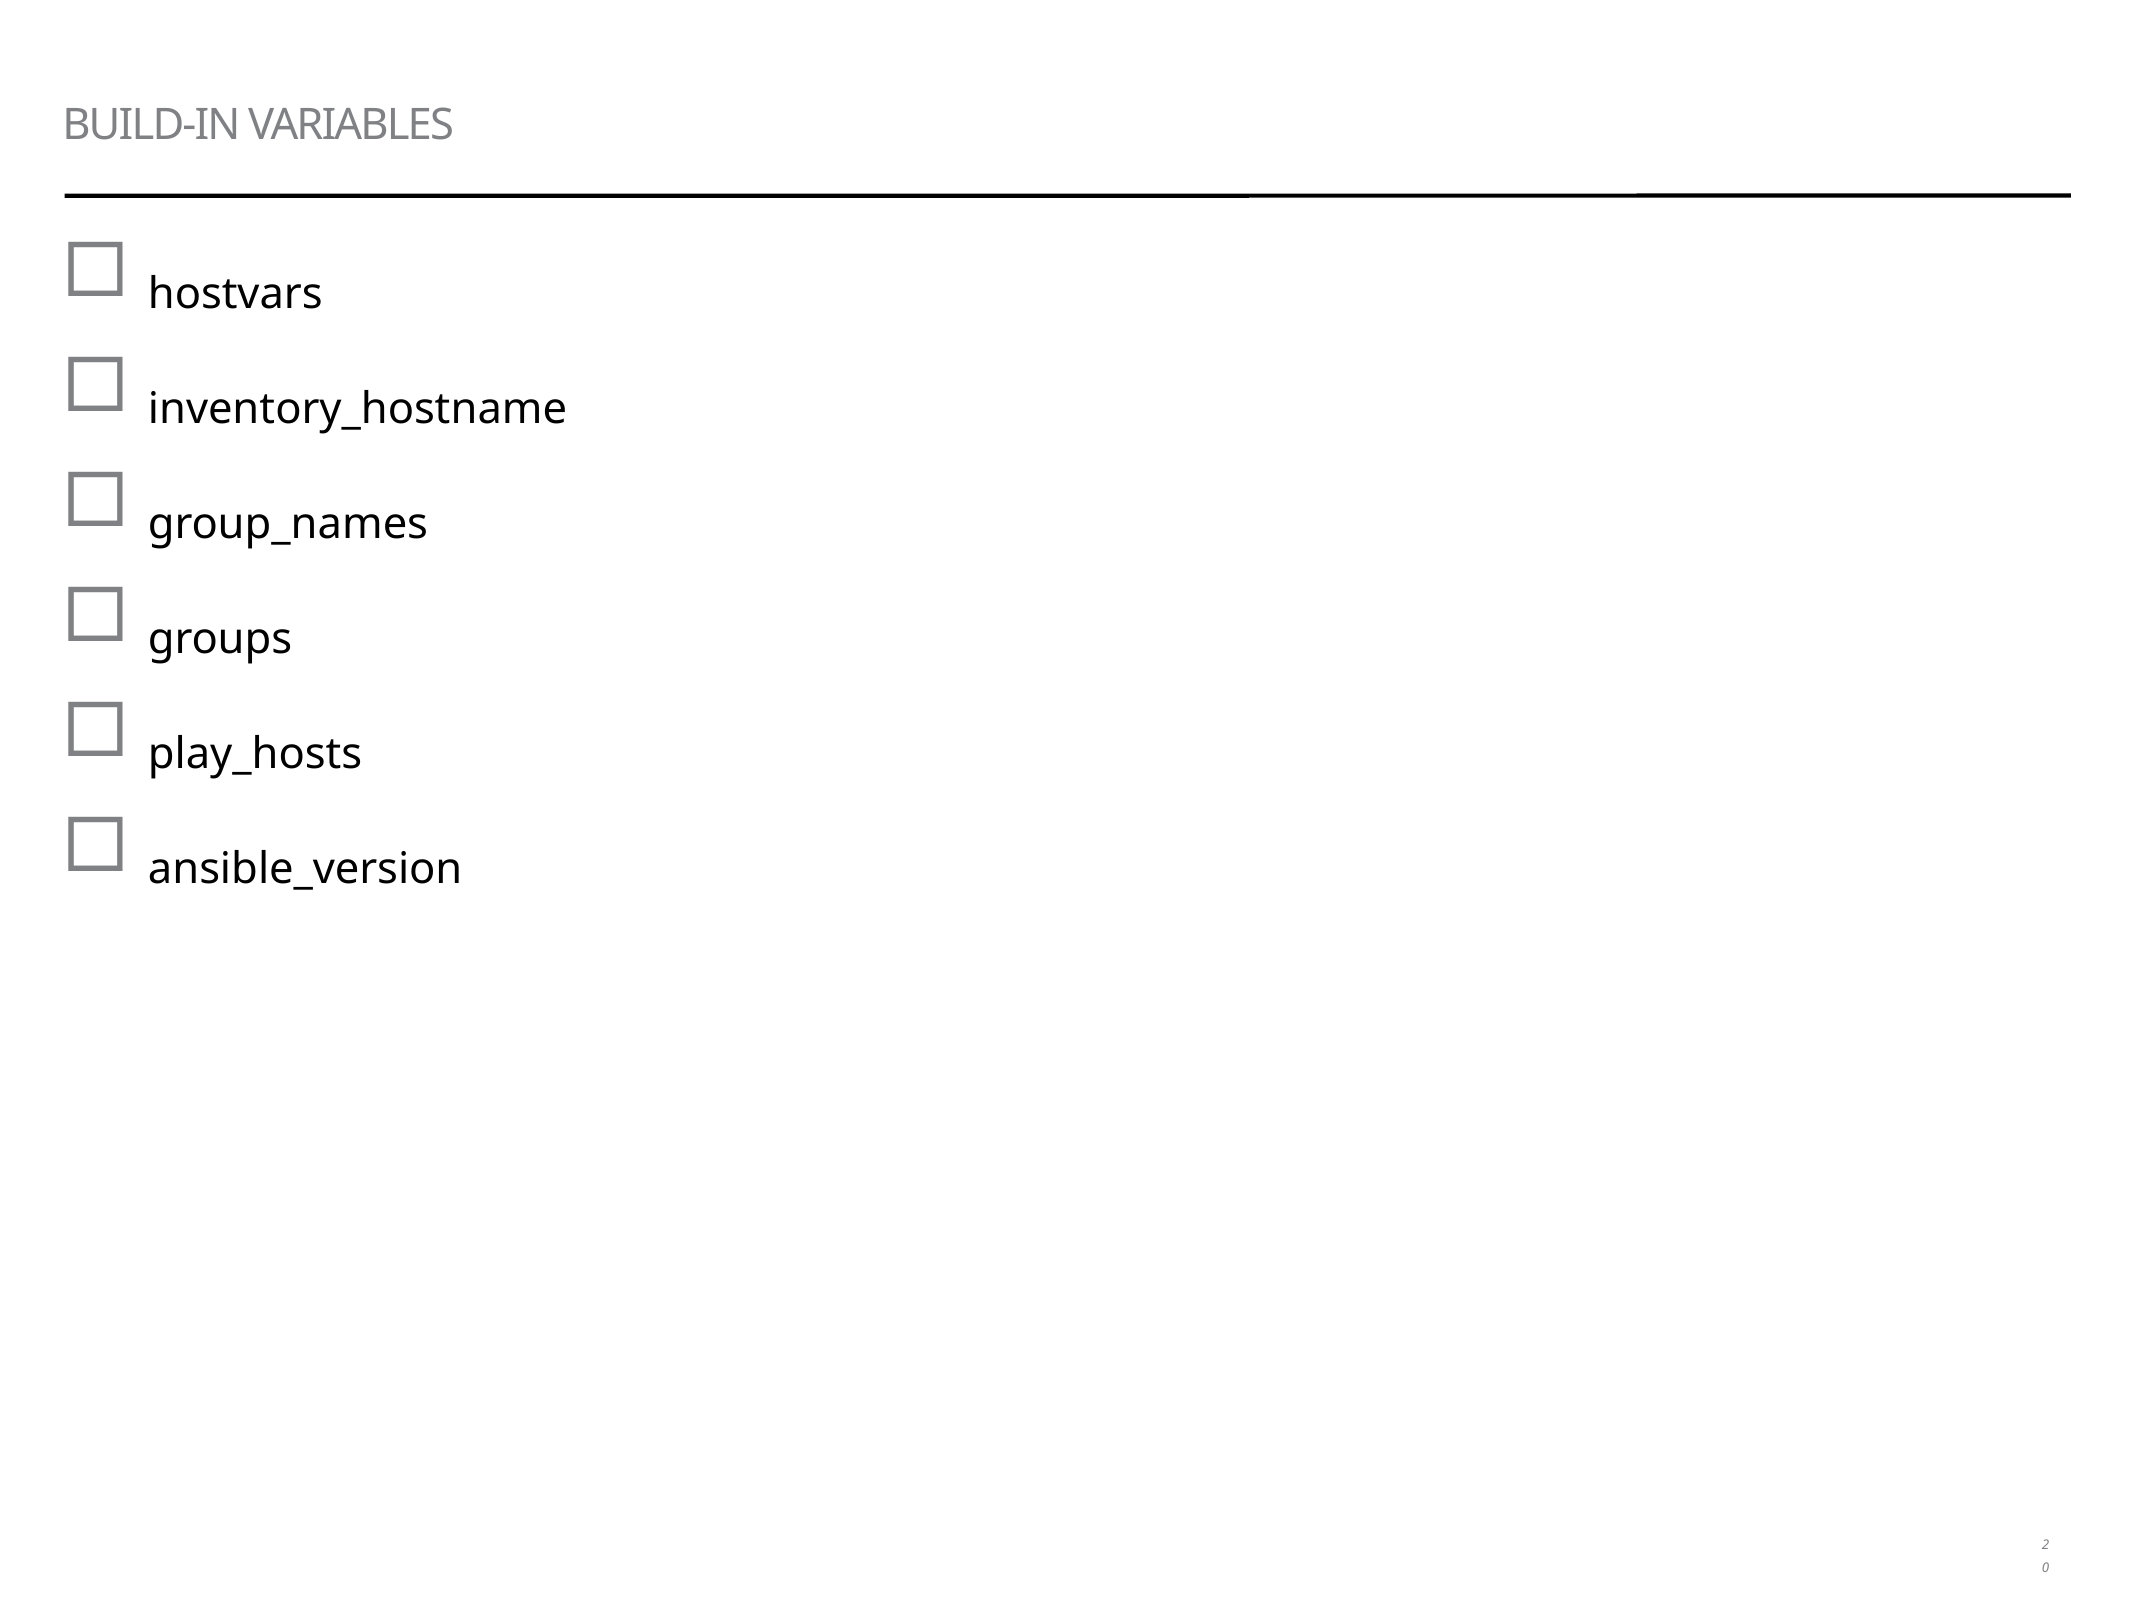

# BUILD-IN VARIABLES
hostvars
inventory_hostname
group_names
groups
play_hosts
ansible_version